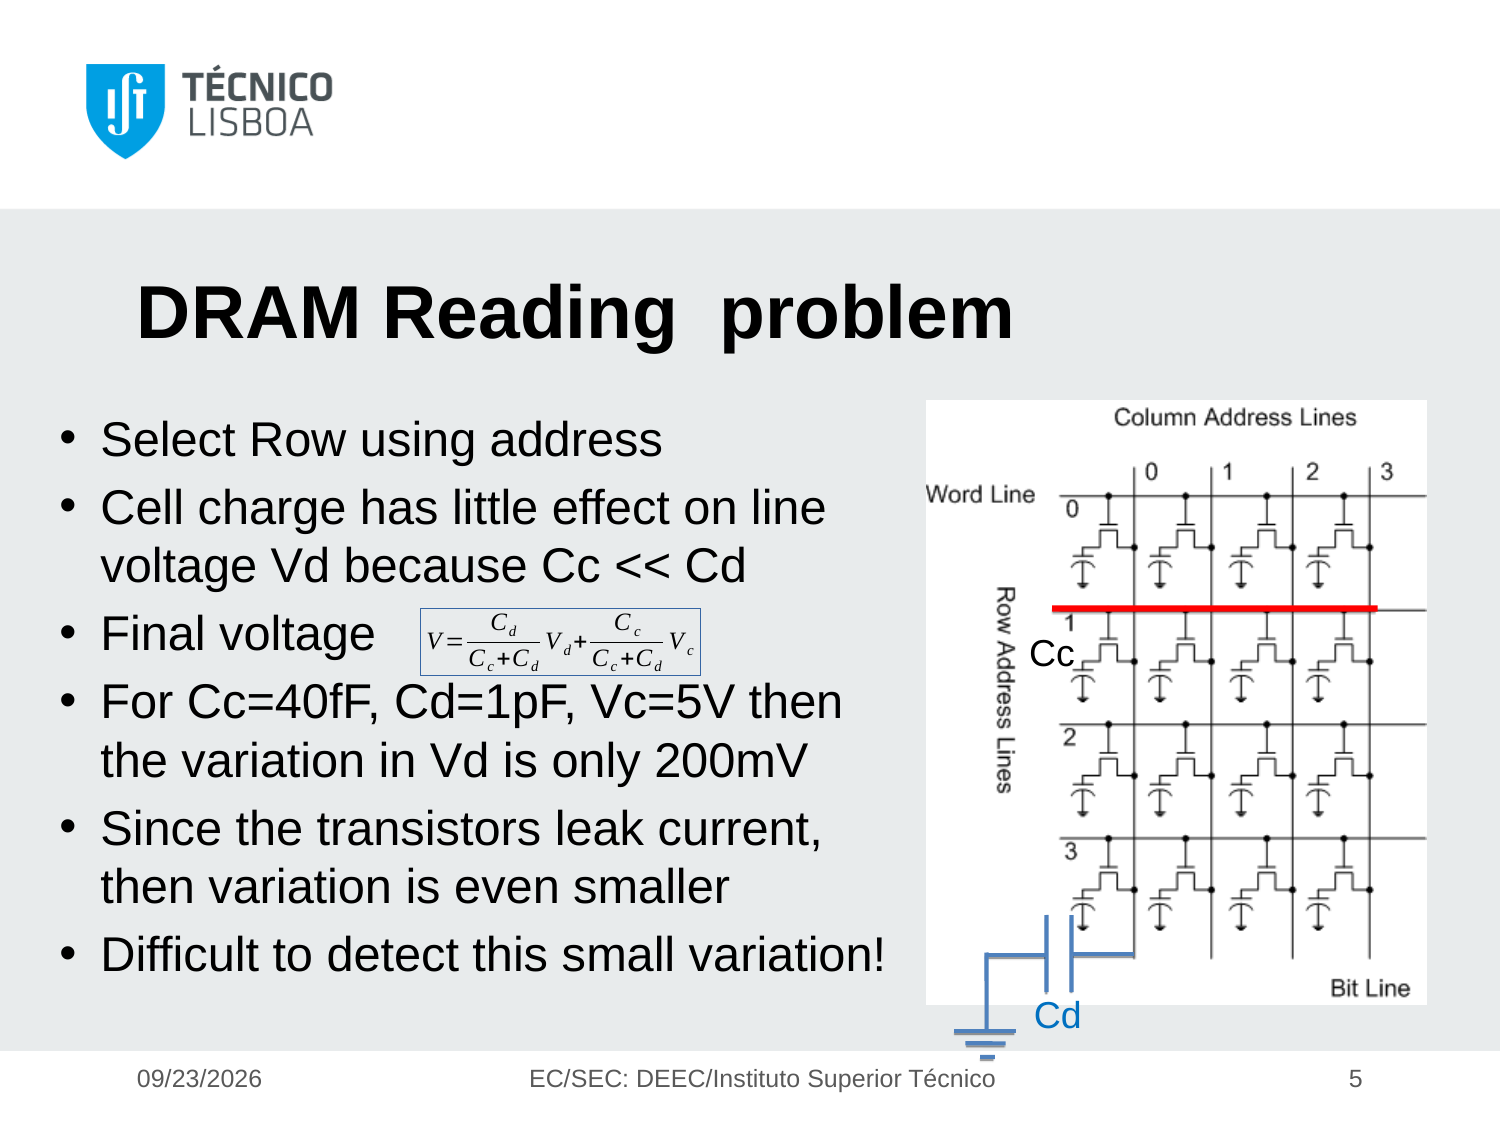

# DRAM Reading problem
Select Row using address
Cell charge has little effect on line voltage Vd because Cc << Cd
Final voltage
For Cc=40fF, Cd=1pF, Vc=5V then the variation in Vd is only 200mV
Since the transistors leak current, then variation is even smaller
Difficult to detect this small variation!
Cc
Cd
EC/SEC: DEEC/Instituto Superior Técnico
5